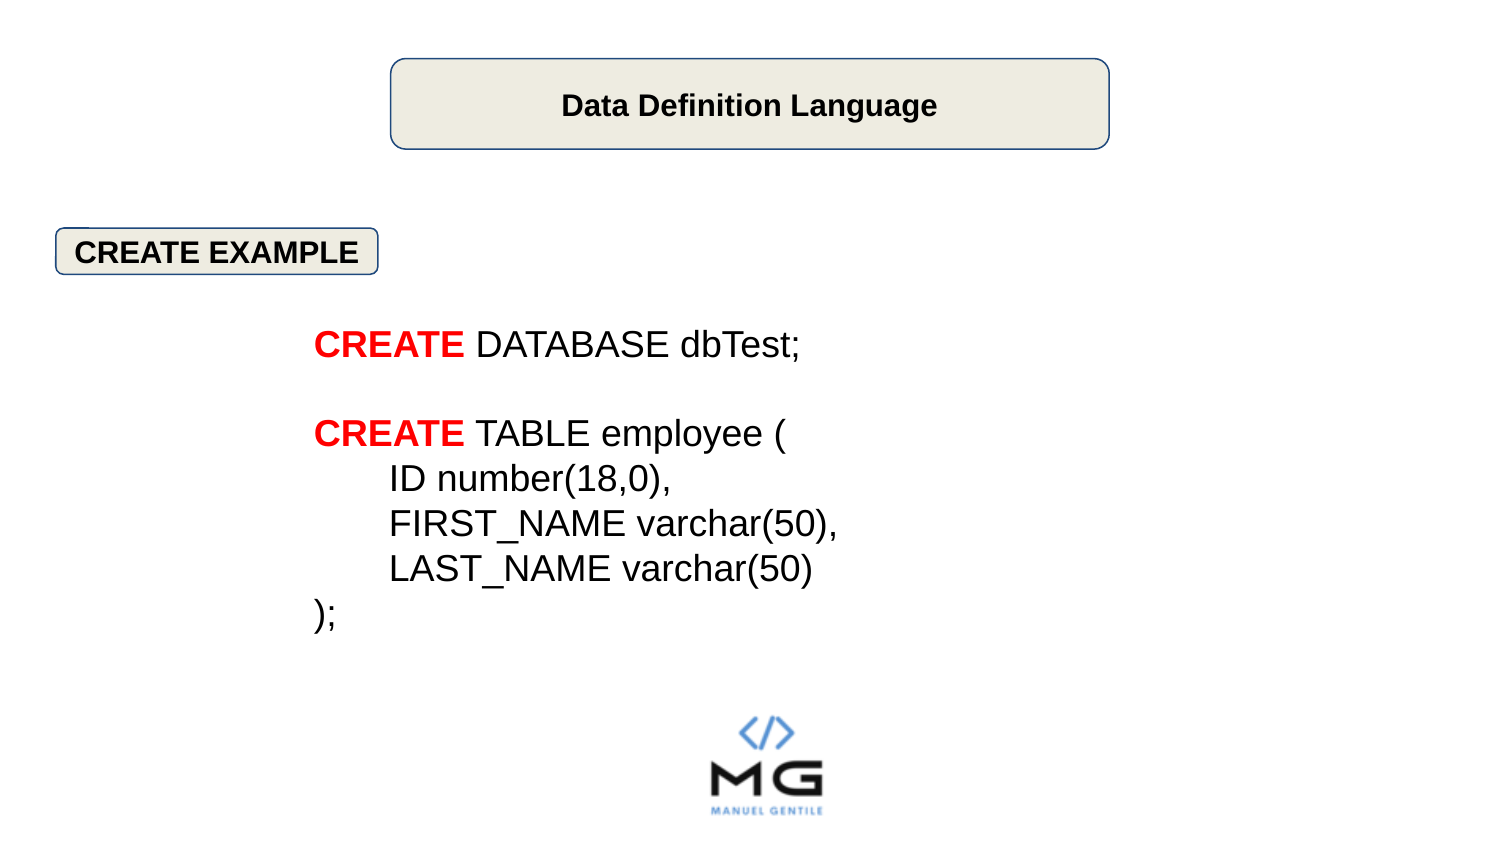

Data Definition Language
CREATE EXAMPLE
CREATE DATABASE dbTest;
CREATE TABLE employee (
ID number(18,0),
FIRST_NAME varchar(50),
LAST_NAME varchar(50)
);